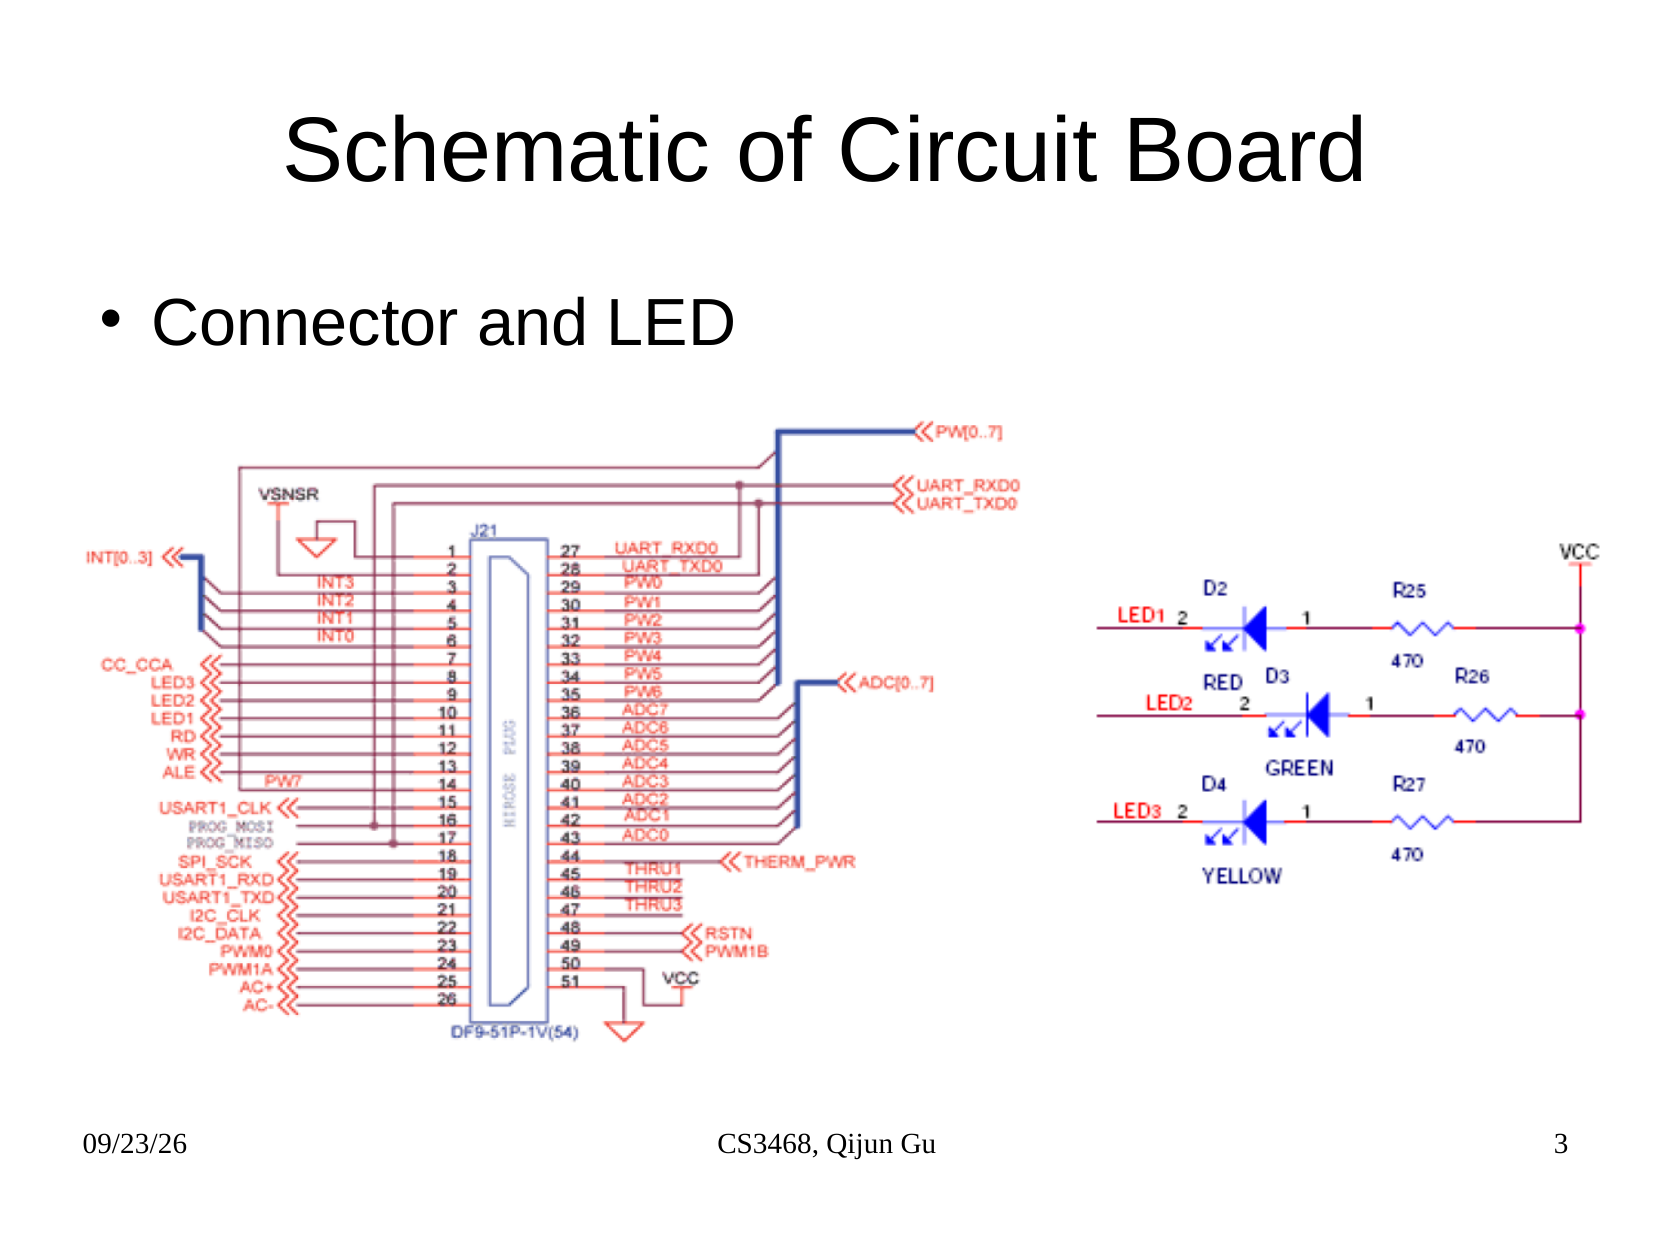

# Schematic of Circuit Board
Connector and LED
CS3468, Qijun Gu
3